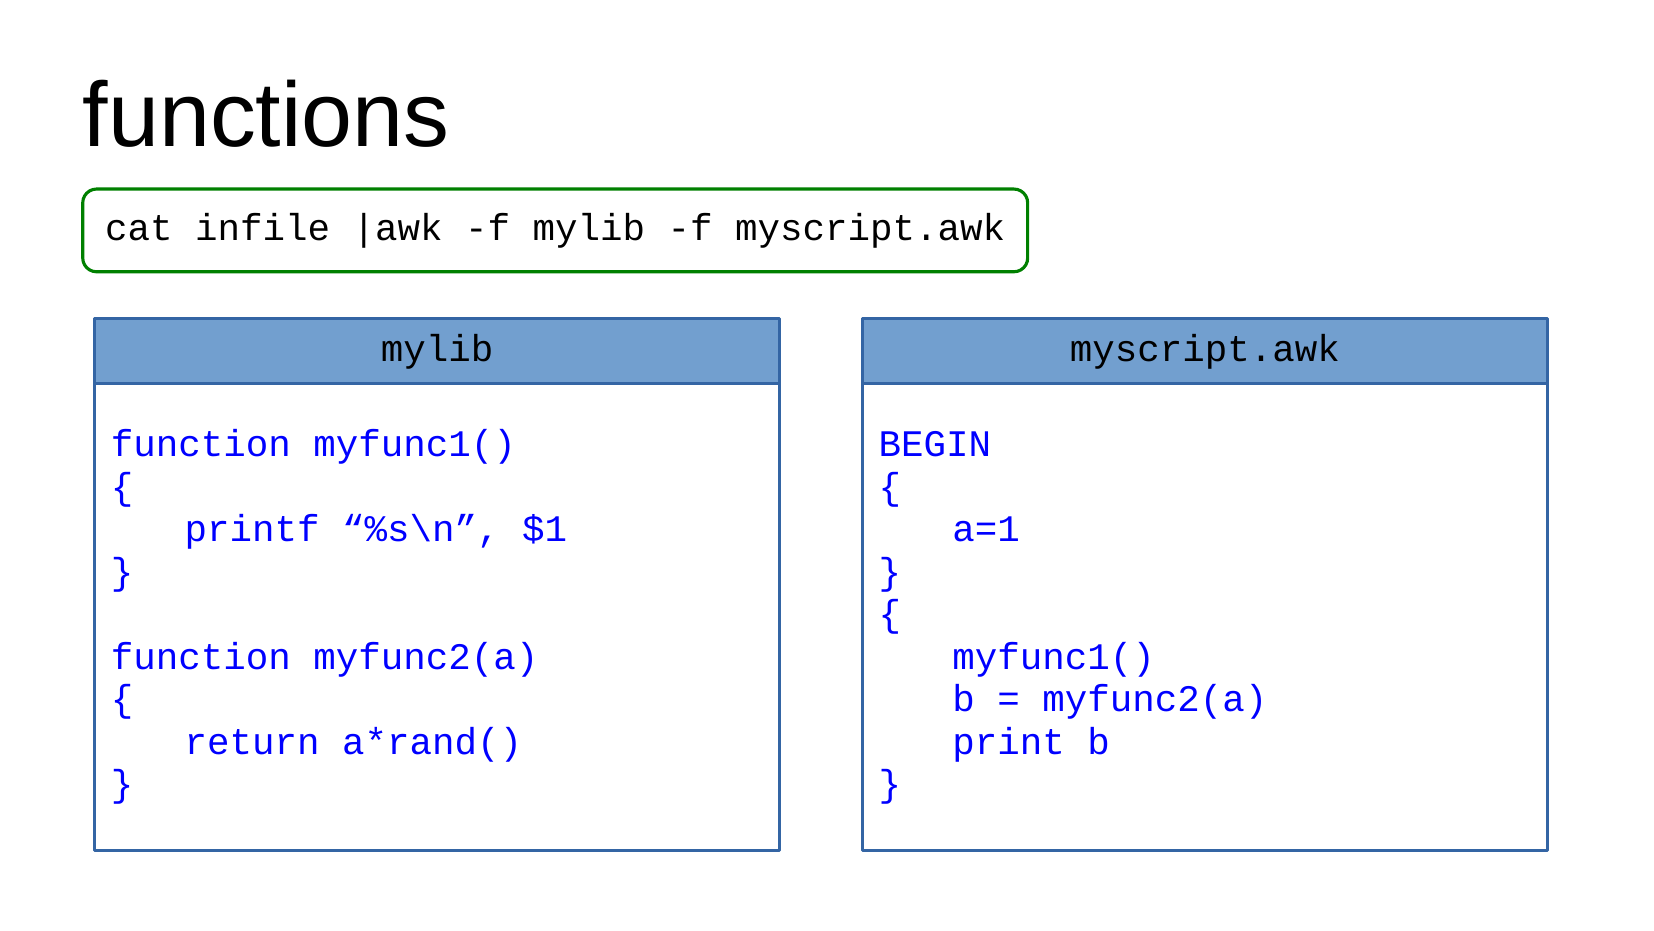

# functions
cat infile |awk -f mylib -f myscript.awk
mylib
myscript.awk
function myfunc1()
{
	printf “%s\n”, $1
}
function myfunc2(a)
{
	return a*rand()
}
BEGIN
{
	a=1
}
{
	myfunc1()
	b = myfunc2(a)
	print b
}